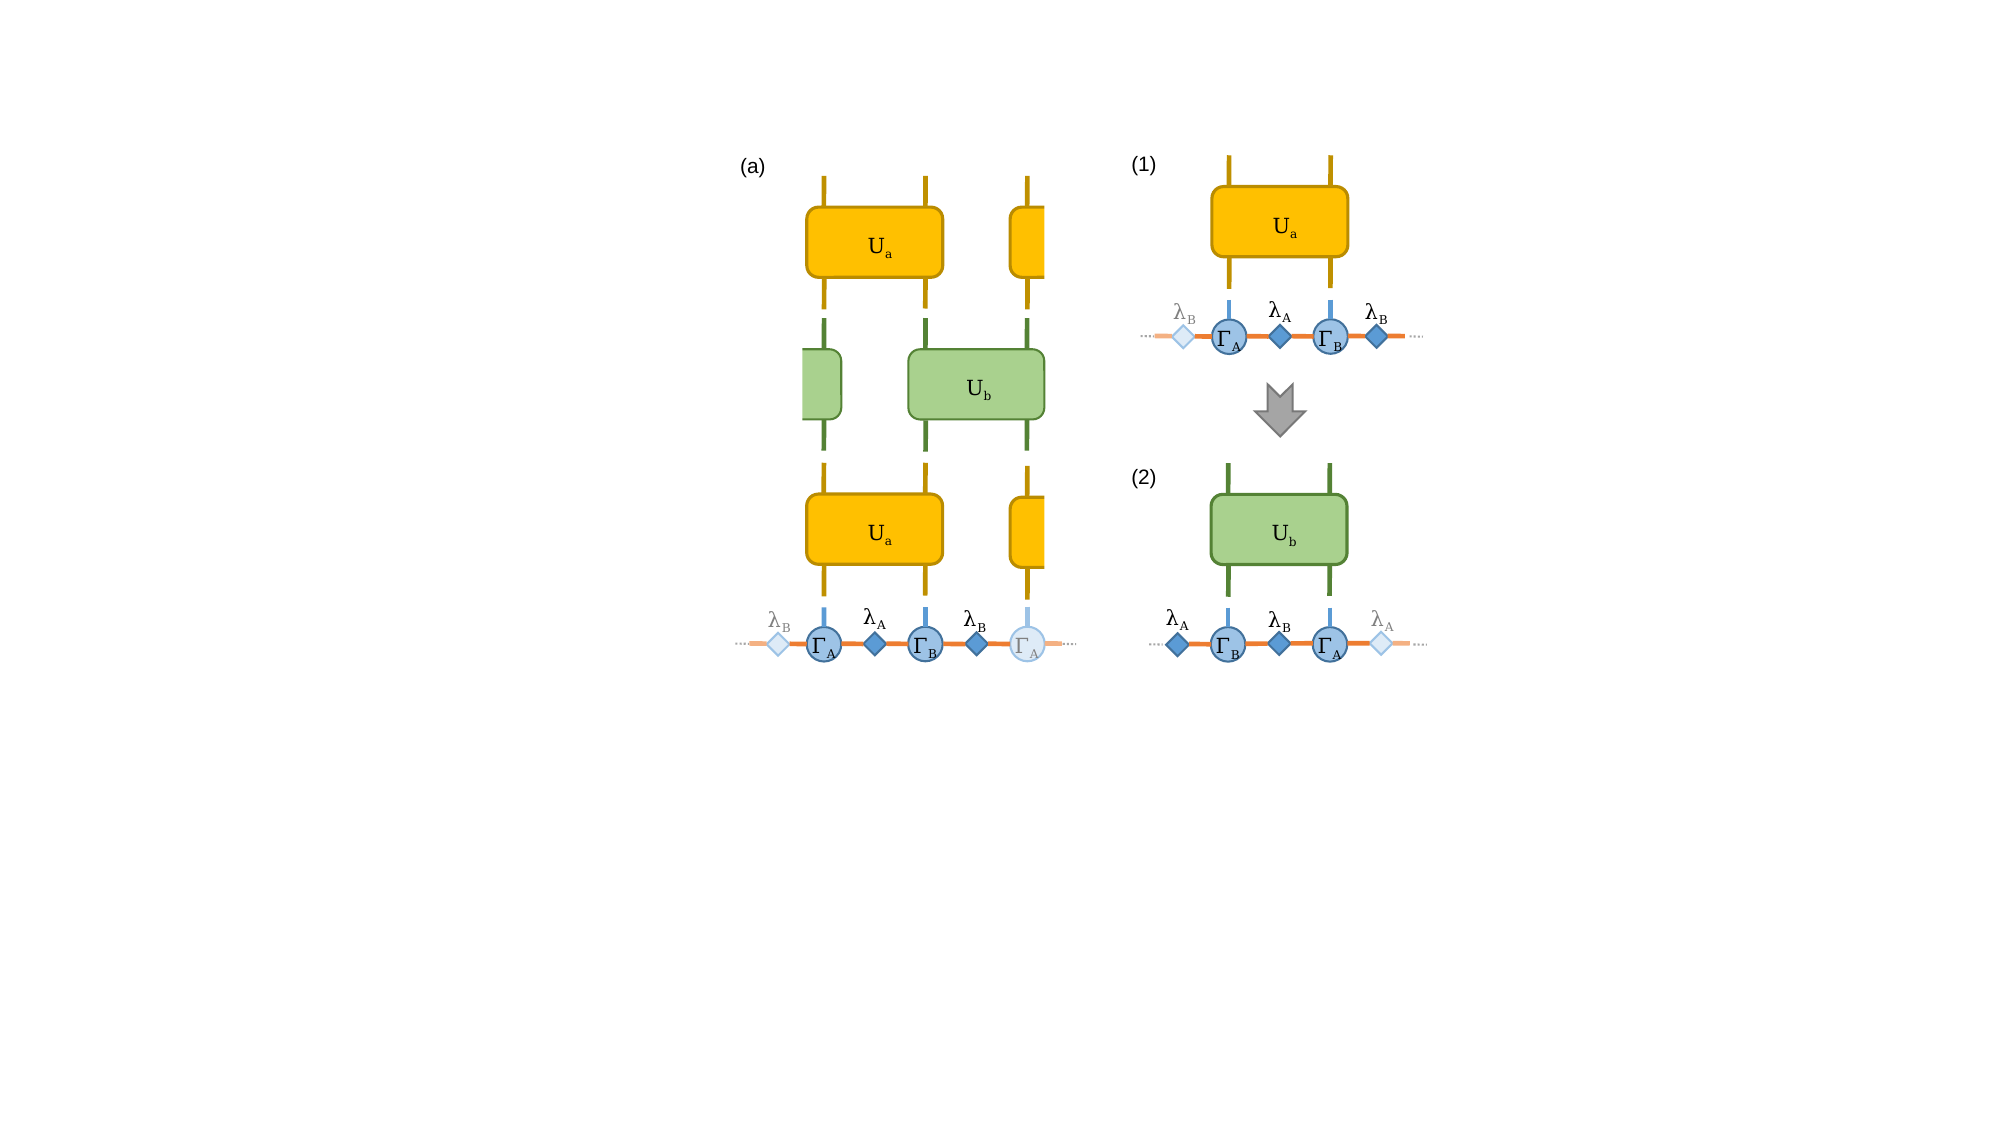

(1)
(a)
Ua
λA
λB
λB
ΓB
ΓA
Ua
Ub
Ub
Ua
Ua
λA
λB
λB
ΓB
ΓA
ΓA
(2)
Ub
λA
λA
λB
ΓB
ΓA